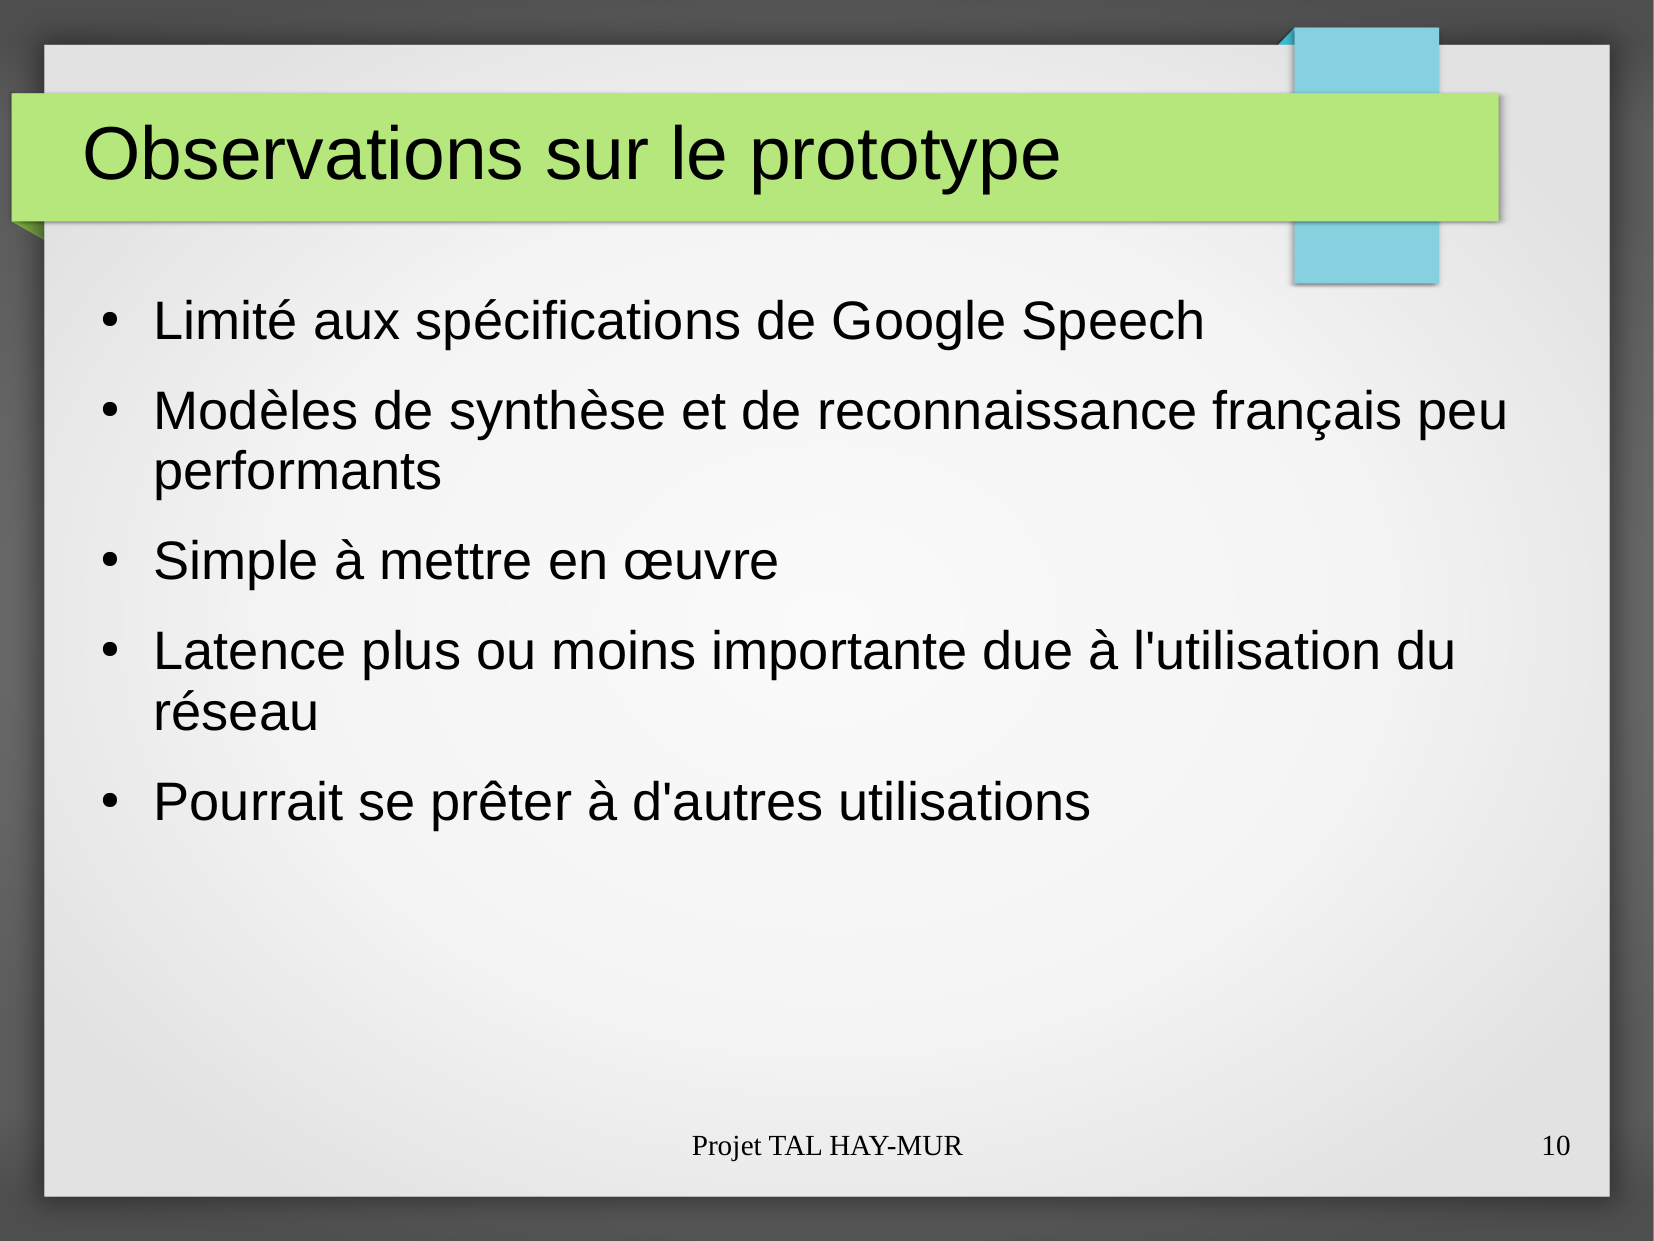

# Observations sur le prototype
Limité aux spécifications de Google Speech
Modèles de synthèse et de reconnaissance français peu performants
Simple à mettre en œuvre
Latence plus ou moins importante due à l'utilisation du réseau
Pourrait se prêter à d'autres utilisations
Projet TAL HAY-MUR
10